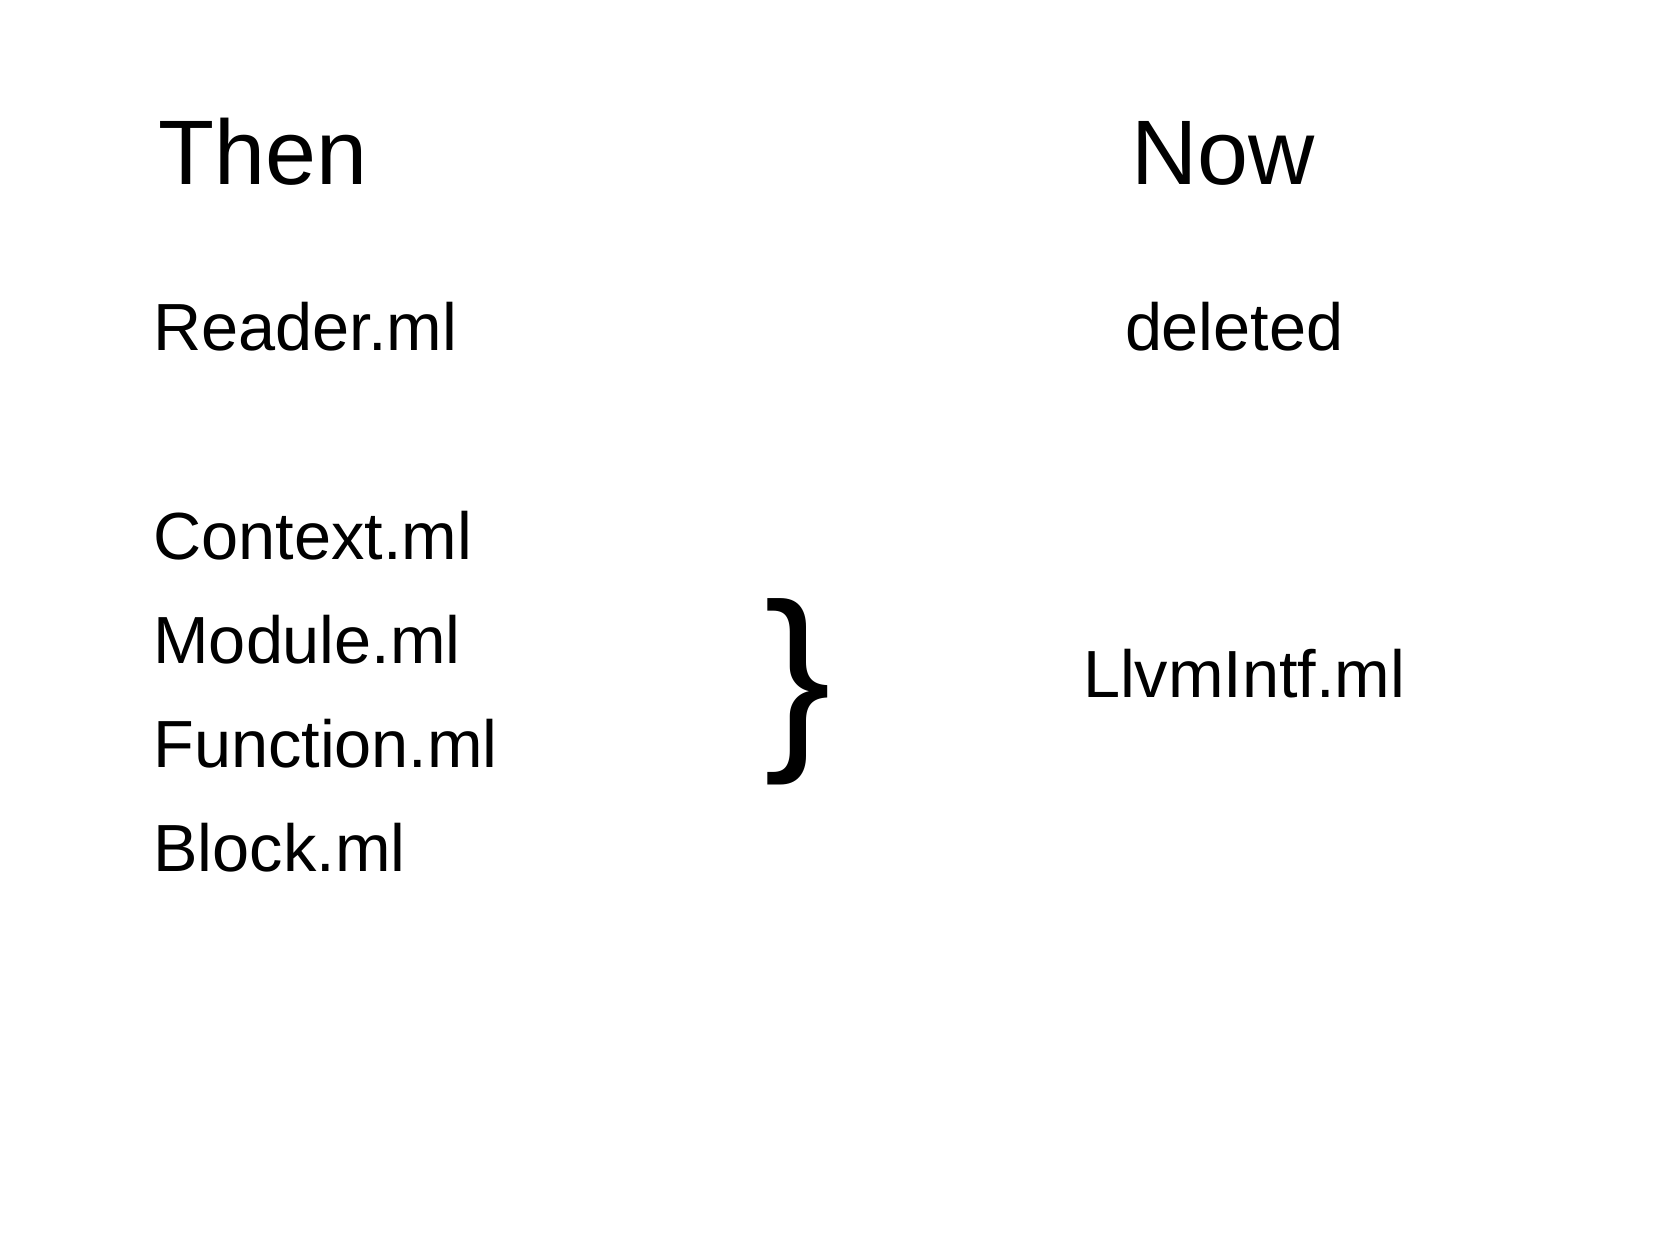

# Then Now
Reader.ml
Context.ml
Module.ml
Function.ml
Block.ml
deleted
}
LlvmIntf.ml